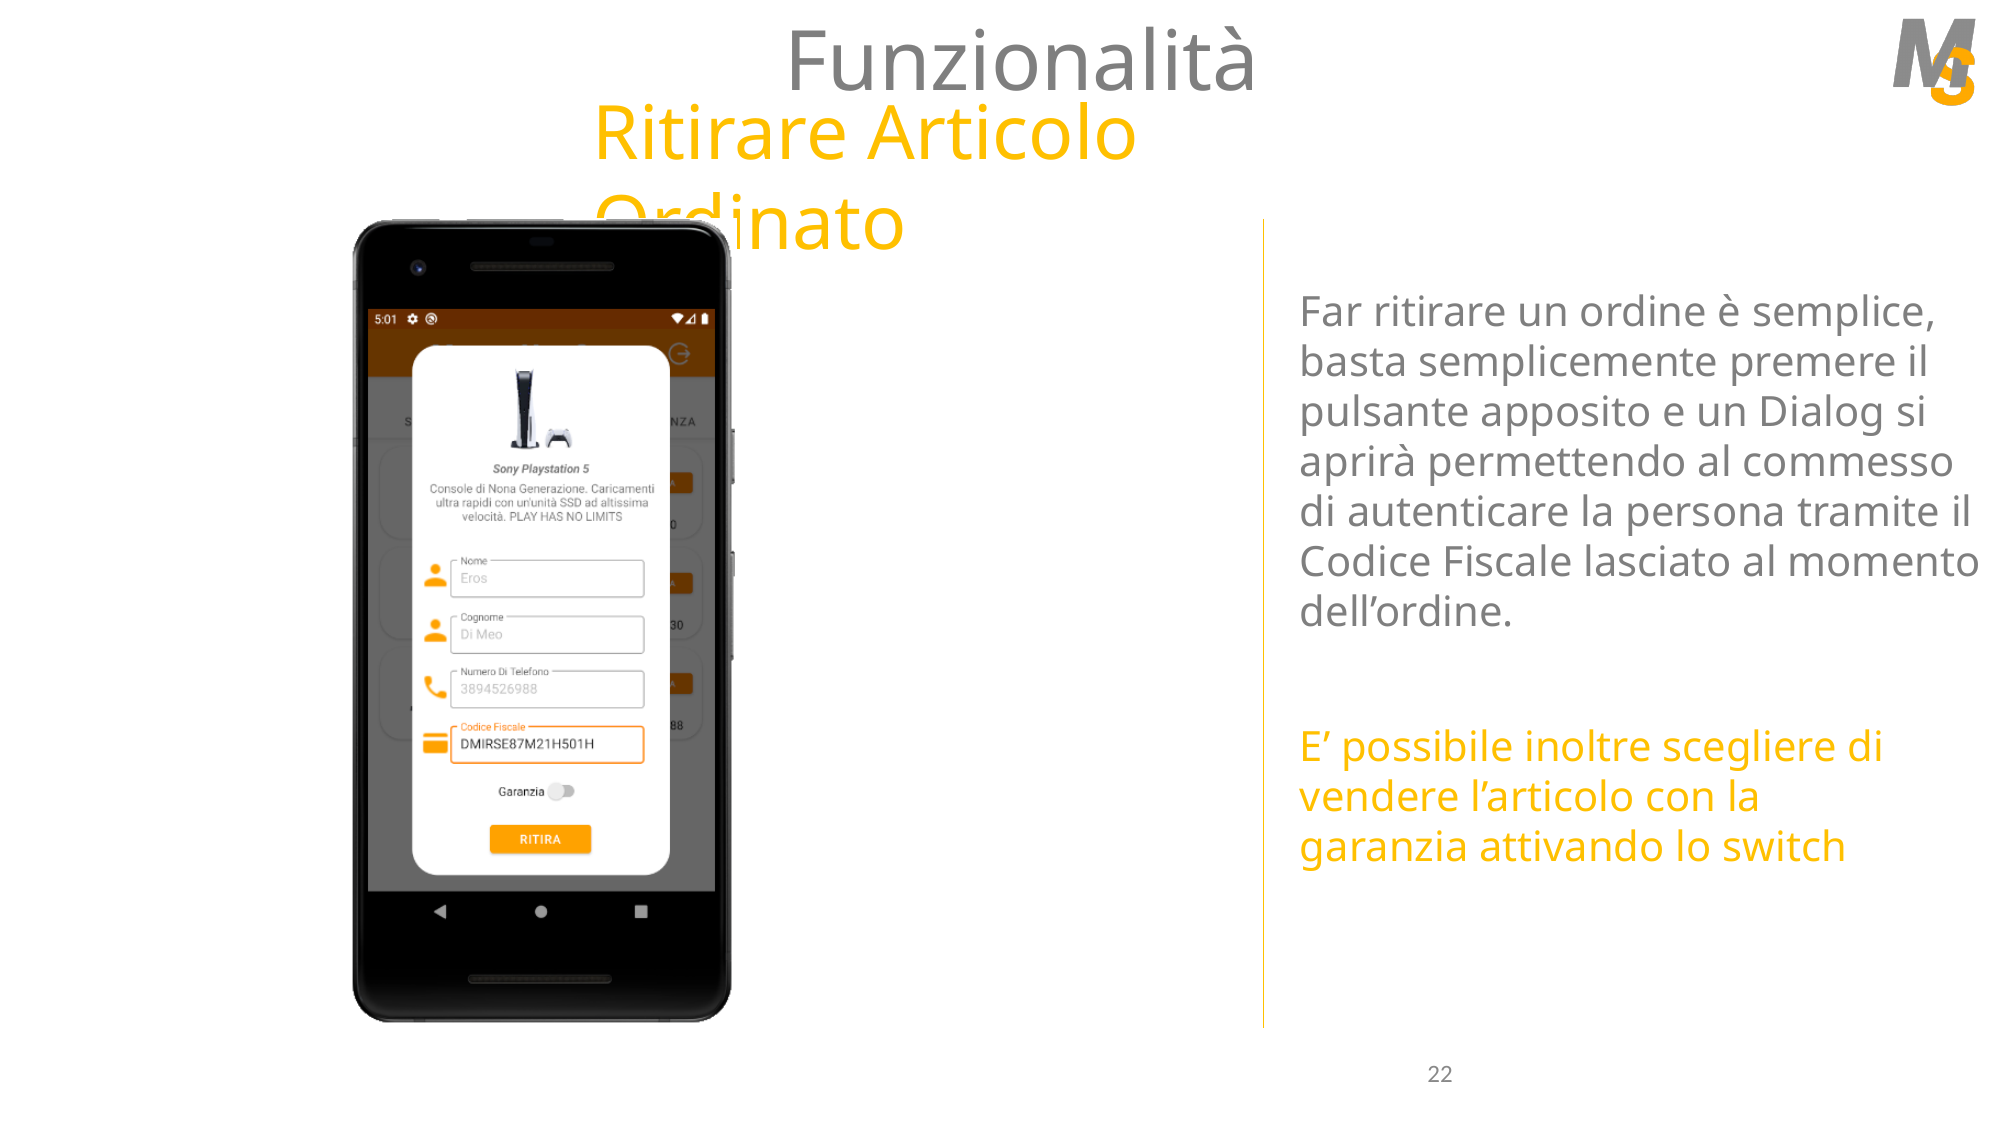

Funzionalità
Ritirare Articolo Ordinato
Far ritirare un ordine è semplice, basta semplicemente premere il
pulsante apposito e un Dialog si aprirà permettendo al commesso di autenticare la persona tramite il Codice Fiscale lasciato al momento dell’ordine.
E’ possibile inoltre scegliere di vendere l’articolo con la garanzia attivando lo switch